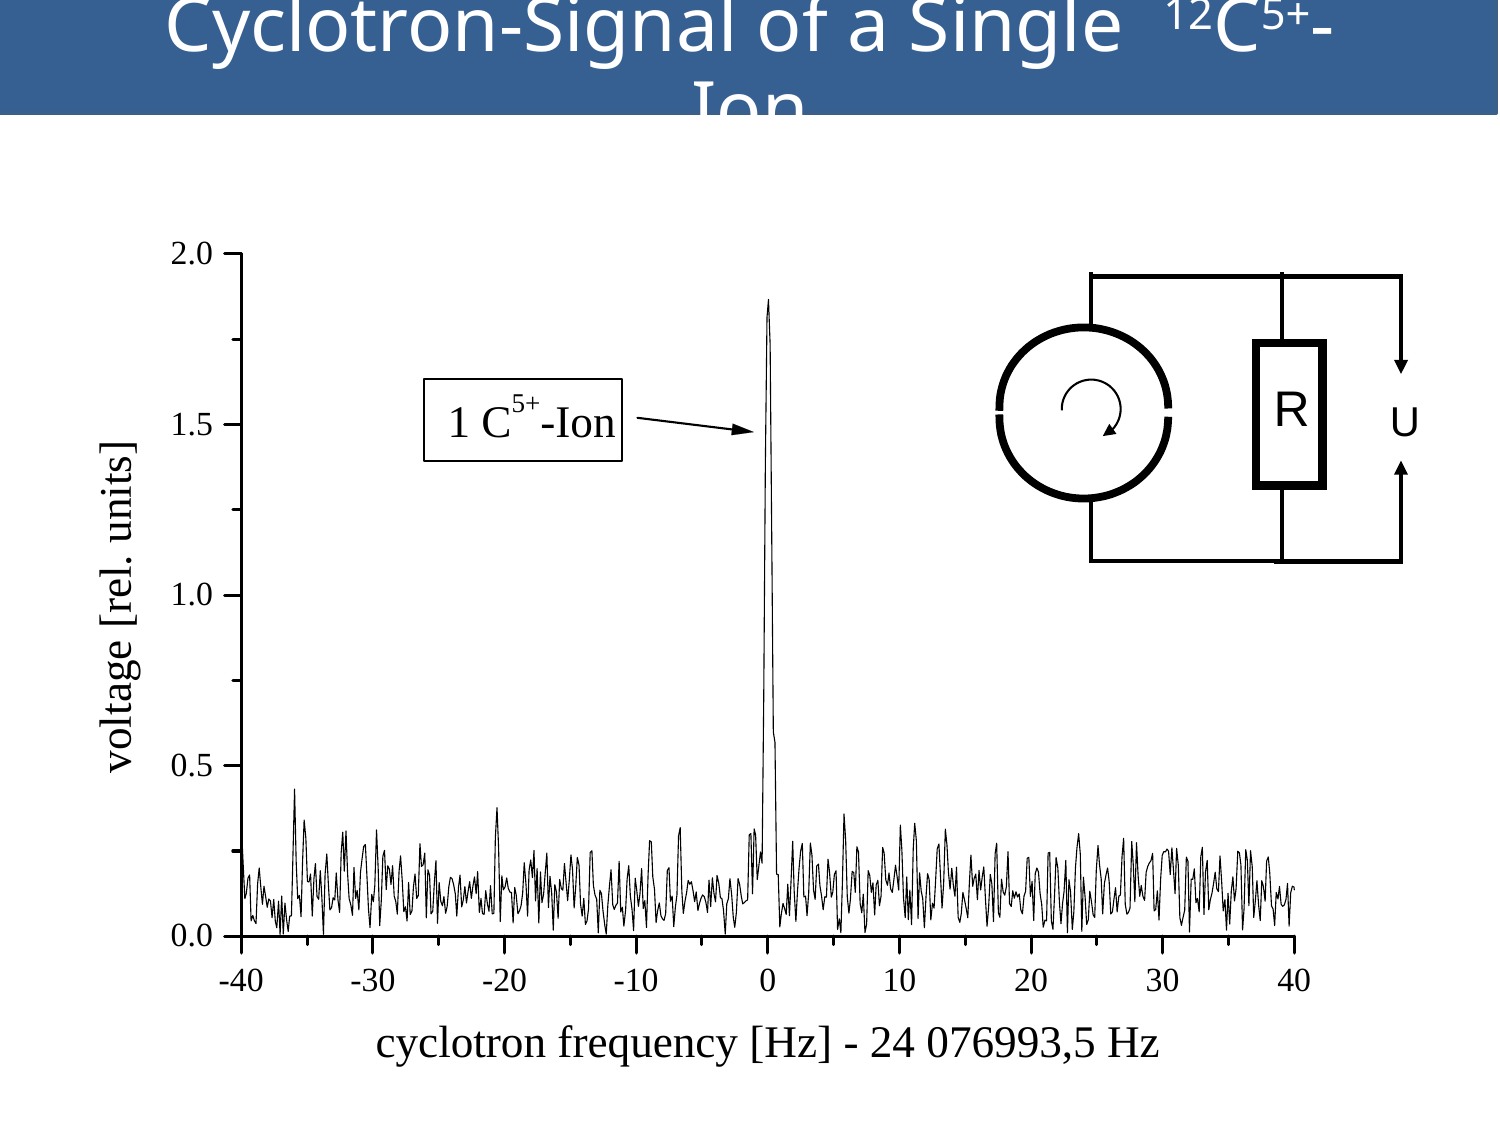

# Cyclotron-Signal of a Single 12C5+-Ion
R
U